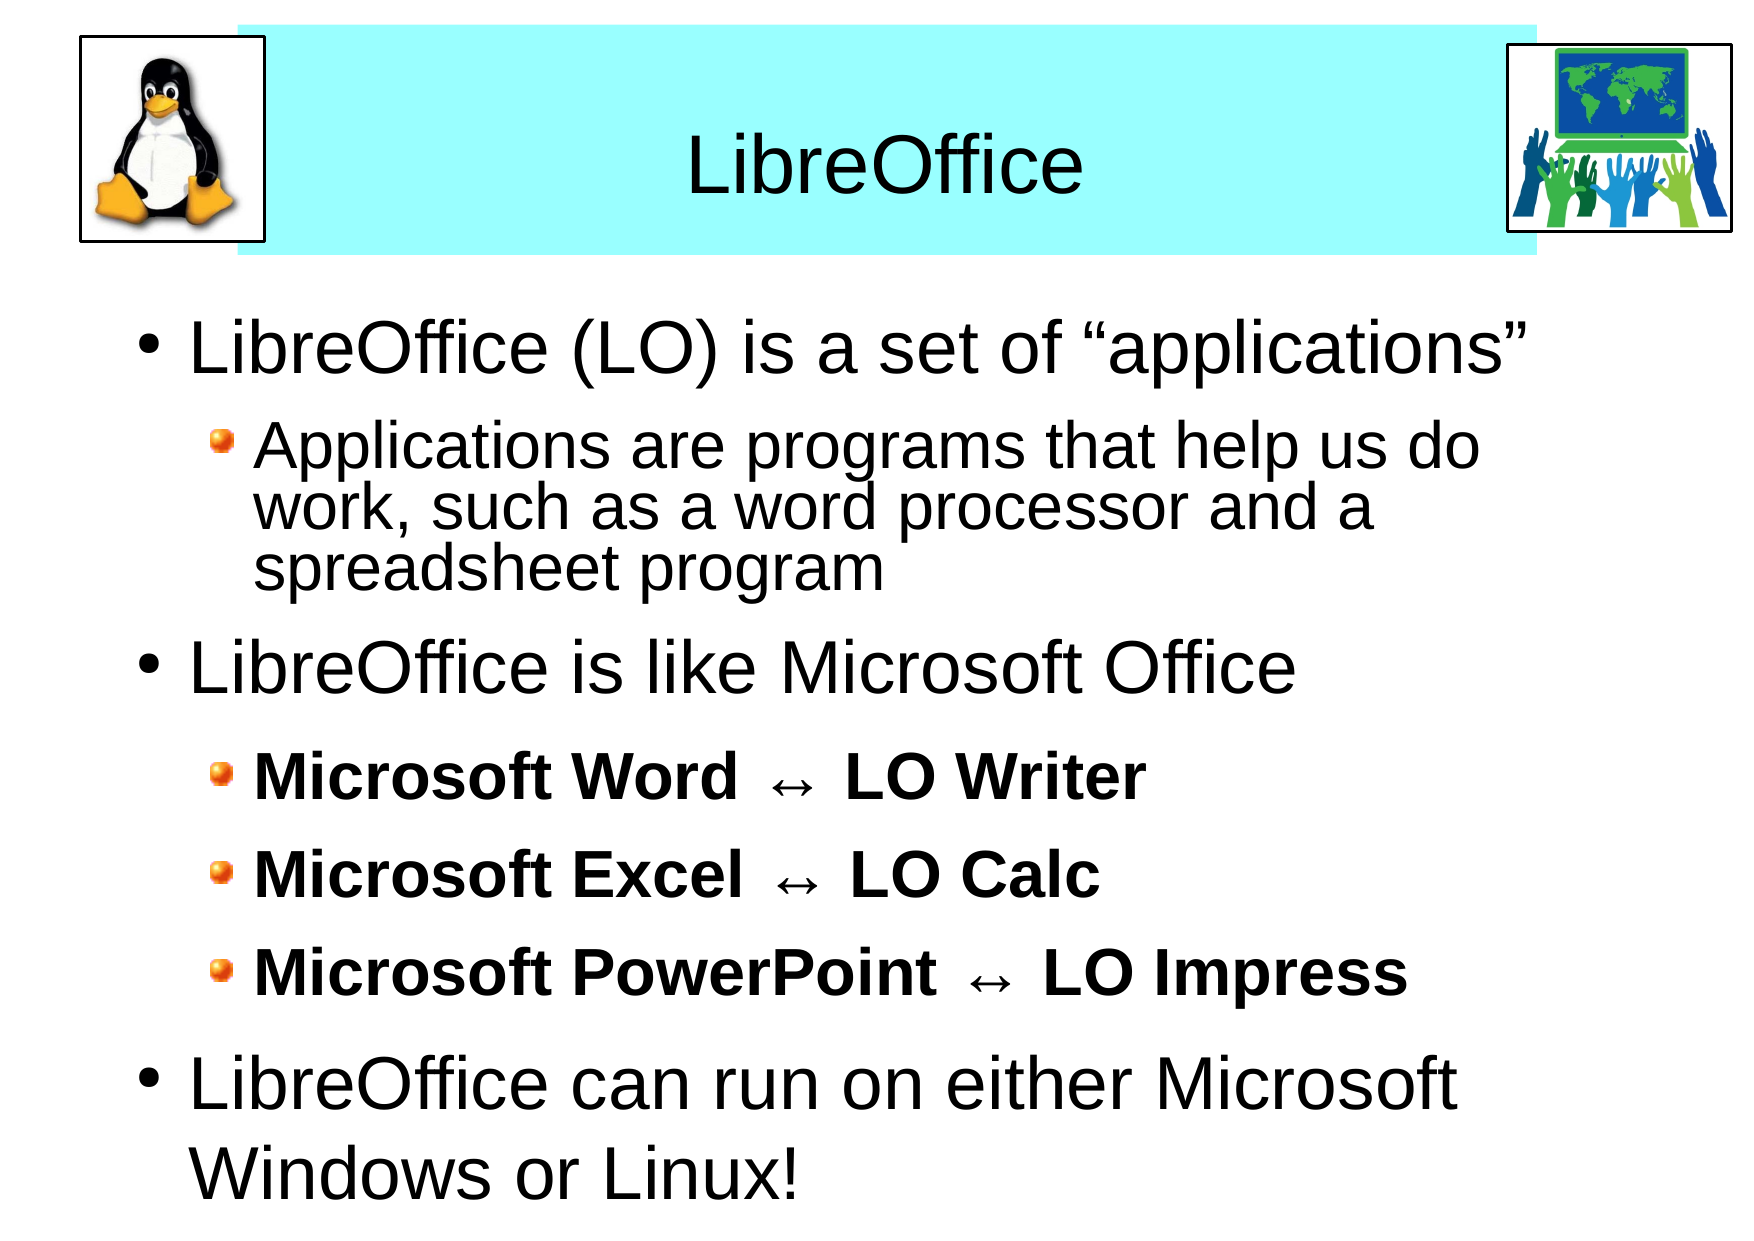

# LibreOffice
LibreOffice (LO) is a set of “applications”
Applications are programs that help us do work, such as a word processor and a spreadsheet program
LibreOffice is like Microsoft Office
Microsoft Word ↔ LO Writer
Microsoft Excel ↔ LO Calc
Microsoft PowerPoint ↔ LO Impress
LibreOffice can run on either Microsoft Windows or Linux!